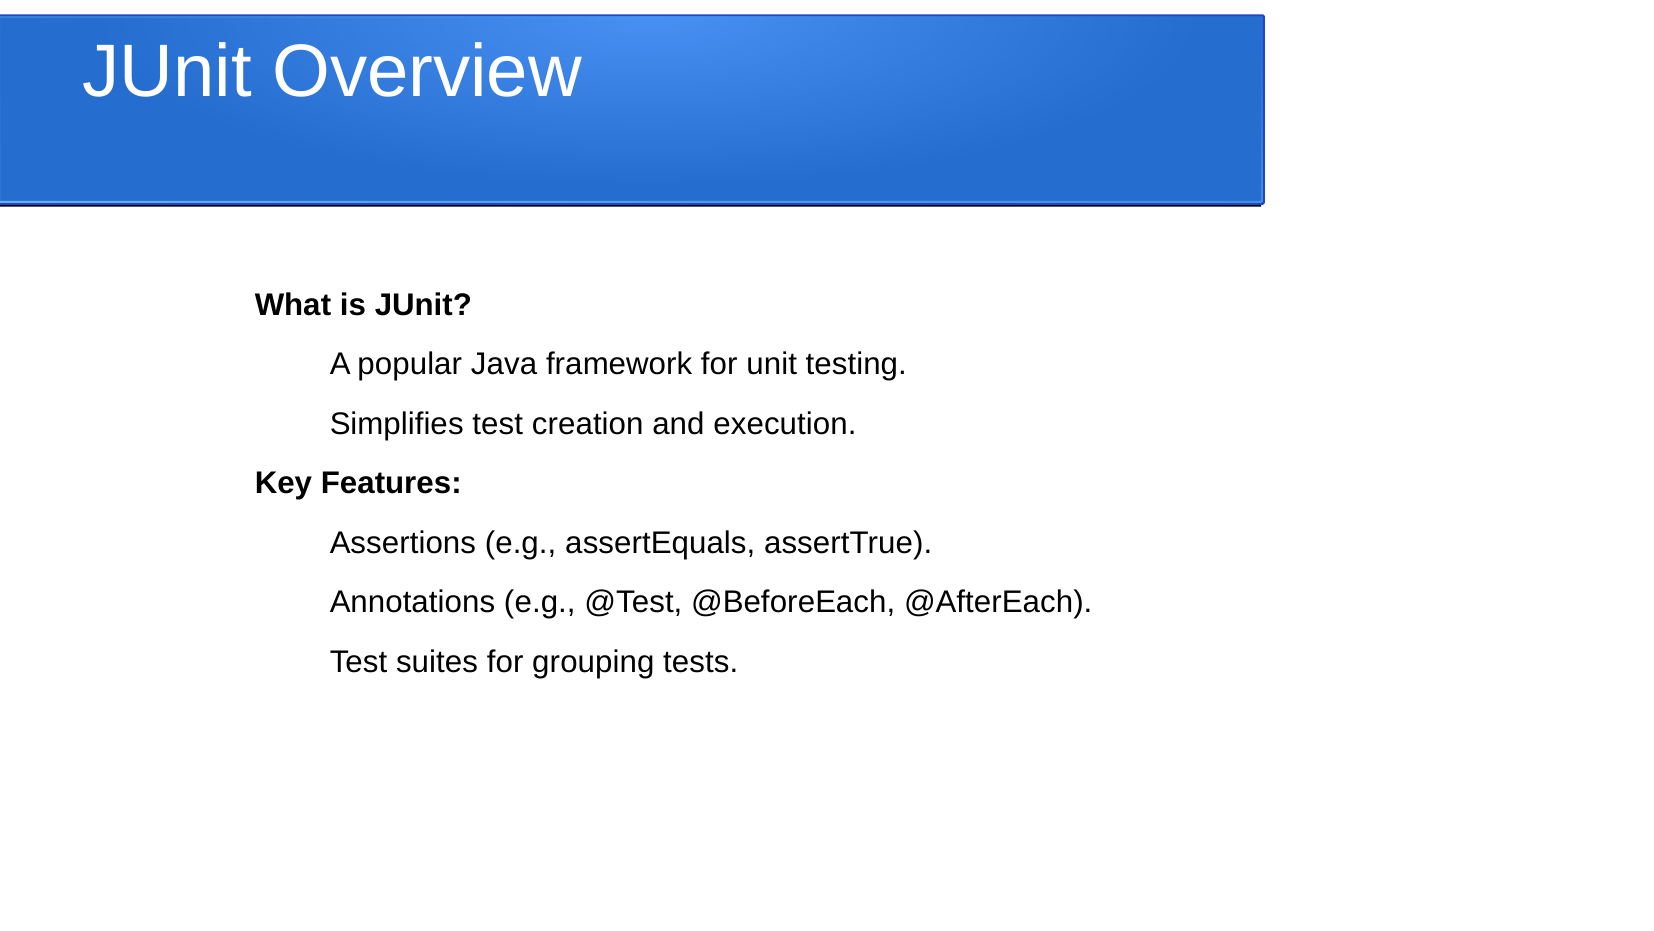

# JUnit Overview
What is JUnit?
	A popular Java framework for unit testing.
	Simplifies test creation and execution.
Key Features:
	Assertions (e.g., assertEquals, assertTrue).
	Annotations (e.g., @Test, @BeforeEach, @AfterEach).
	Test suites for grouping tests.